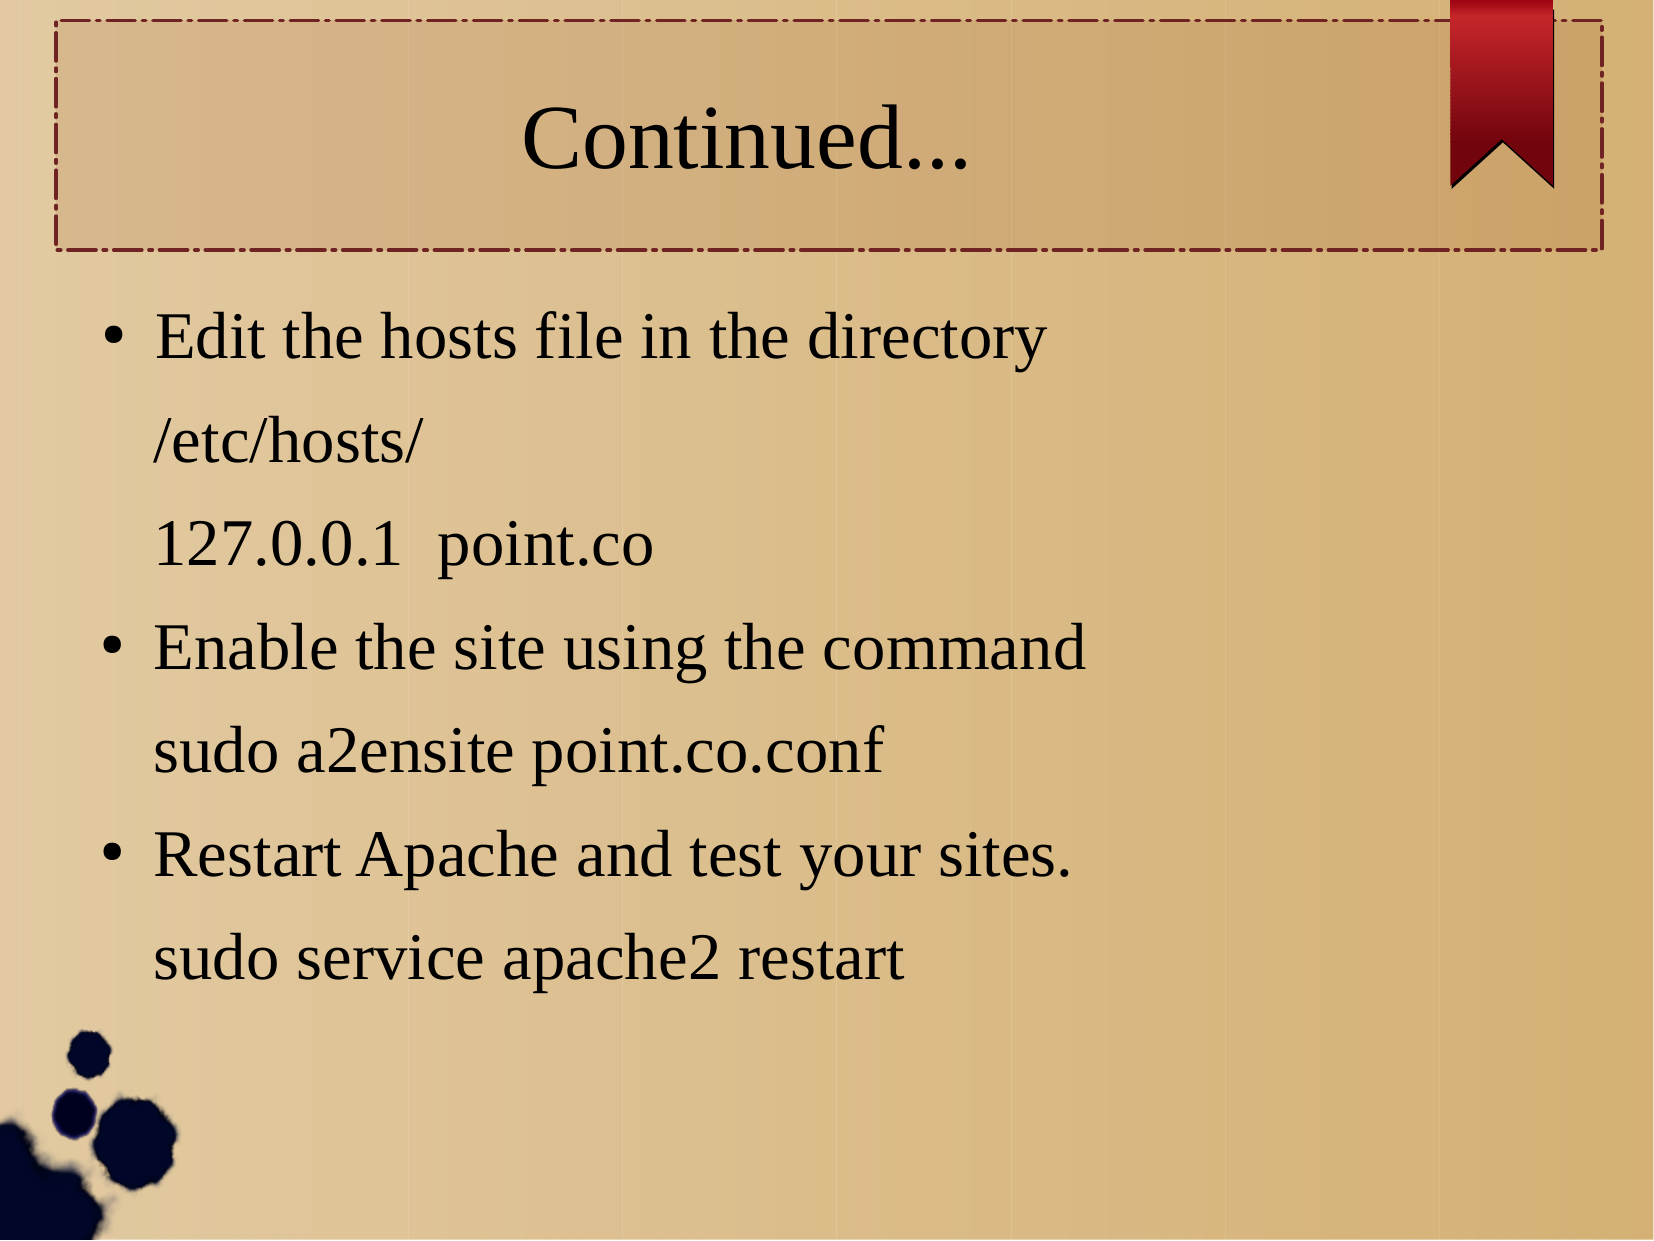

# Continued...
Edit the hosts file in the directory
/etc/hosts/
127.0.0.1 point.co
Enable the site using the command
sudo a2ensite point.co.conf
Restart Apache and test your sites.
sudo service apache2 restart